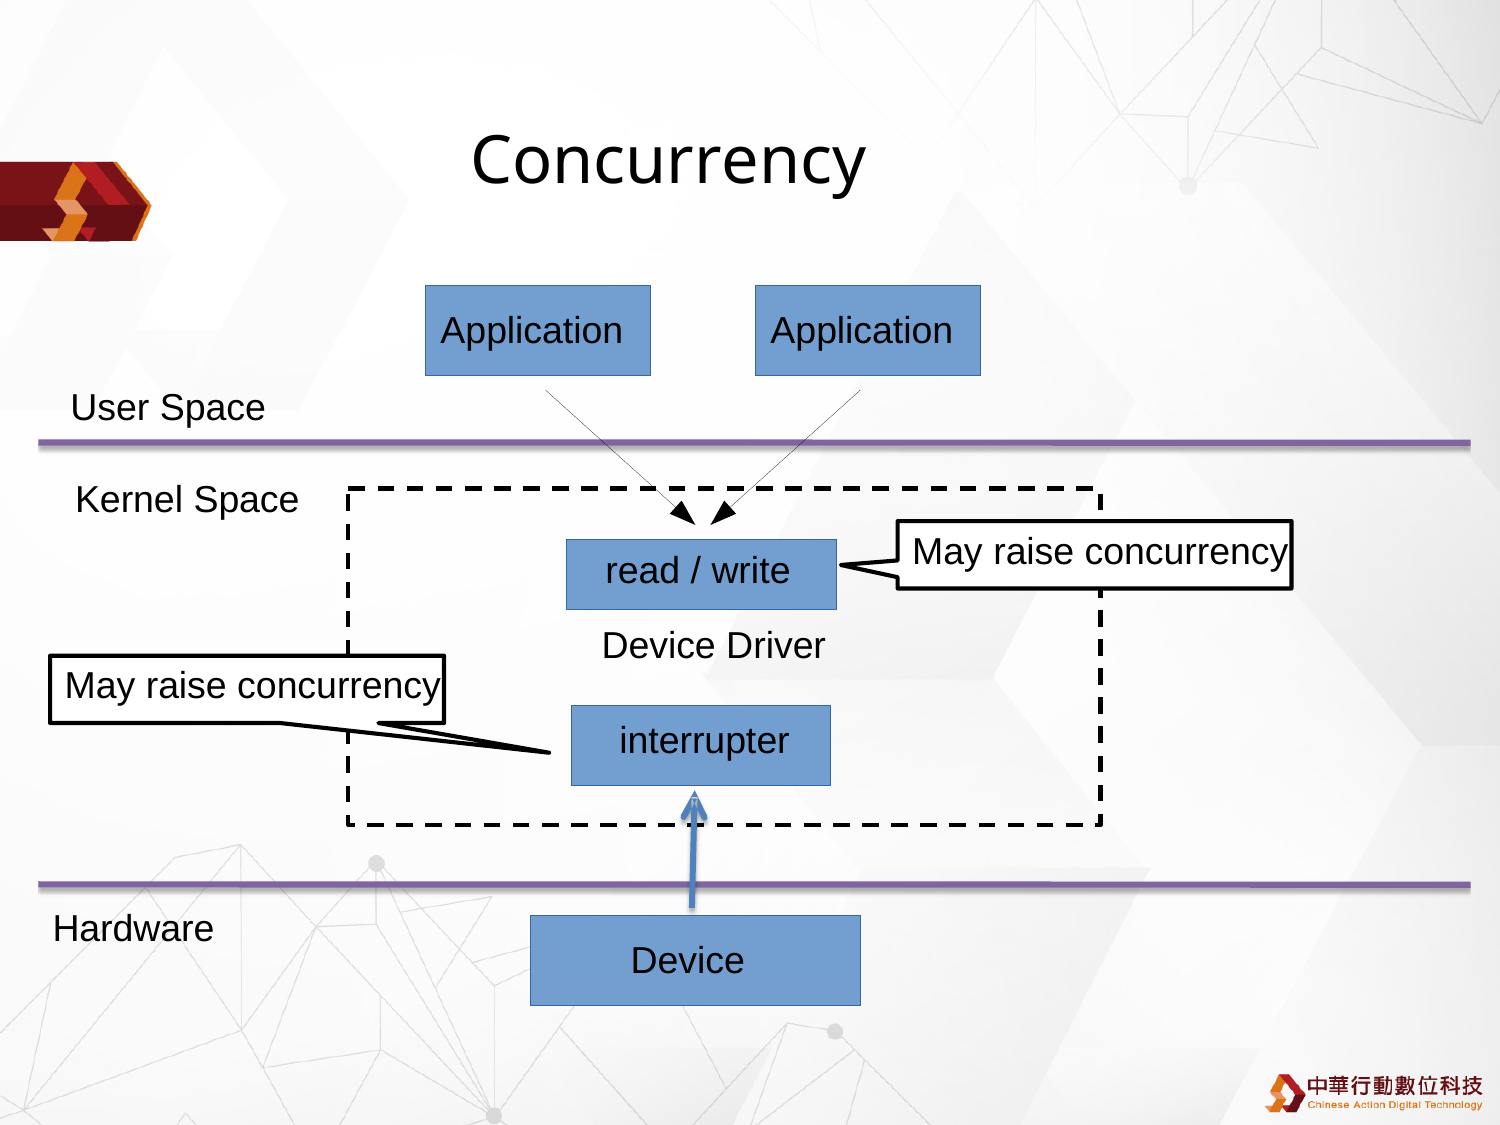

Concurrency
Application
Application
User Space
Kernel Space
May raise concurrency
read / write
Device Driver
May raise concurrency
interrupter
Hardware
Device